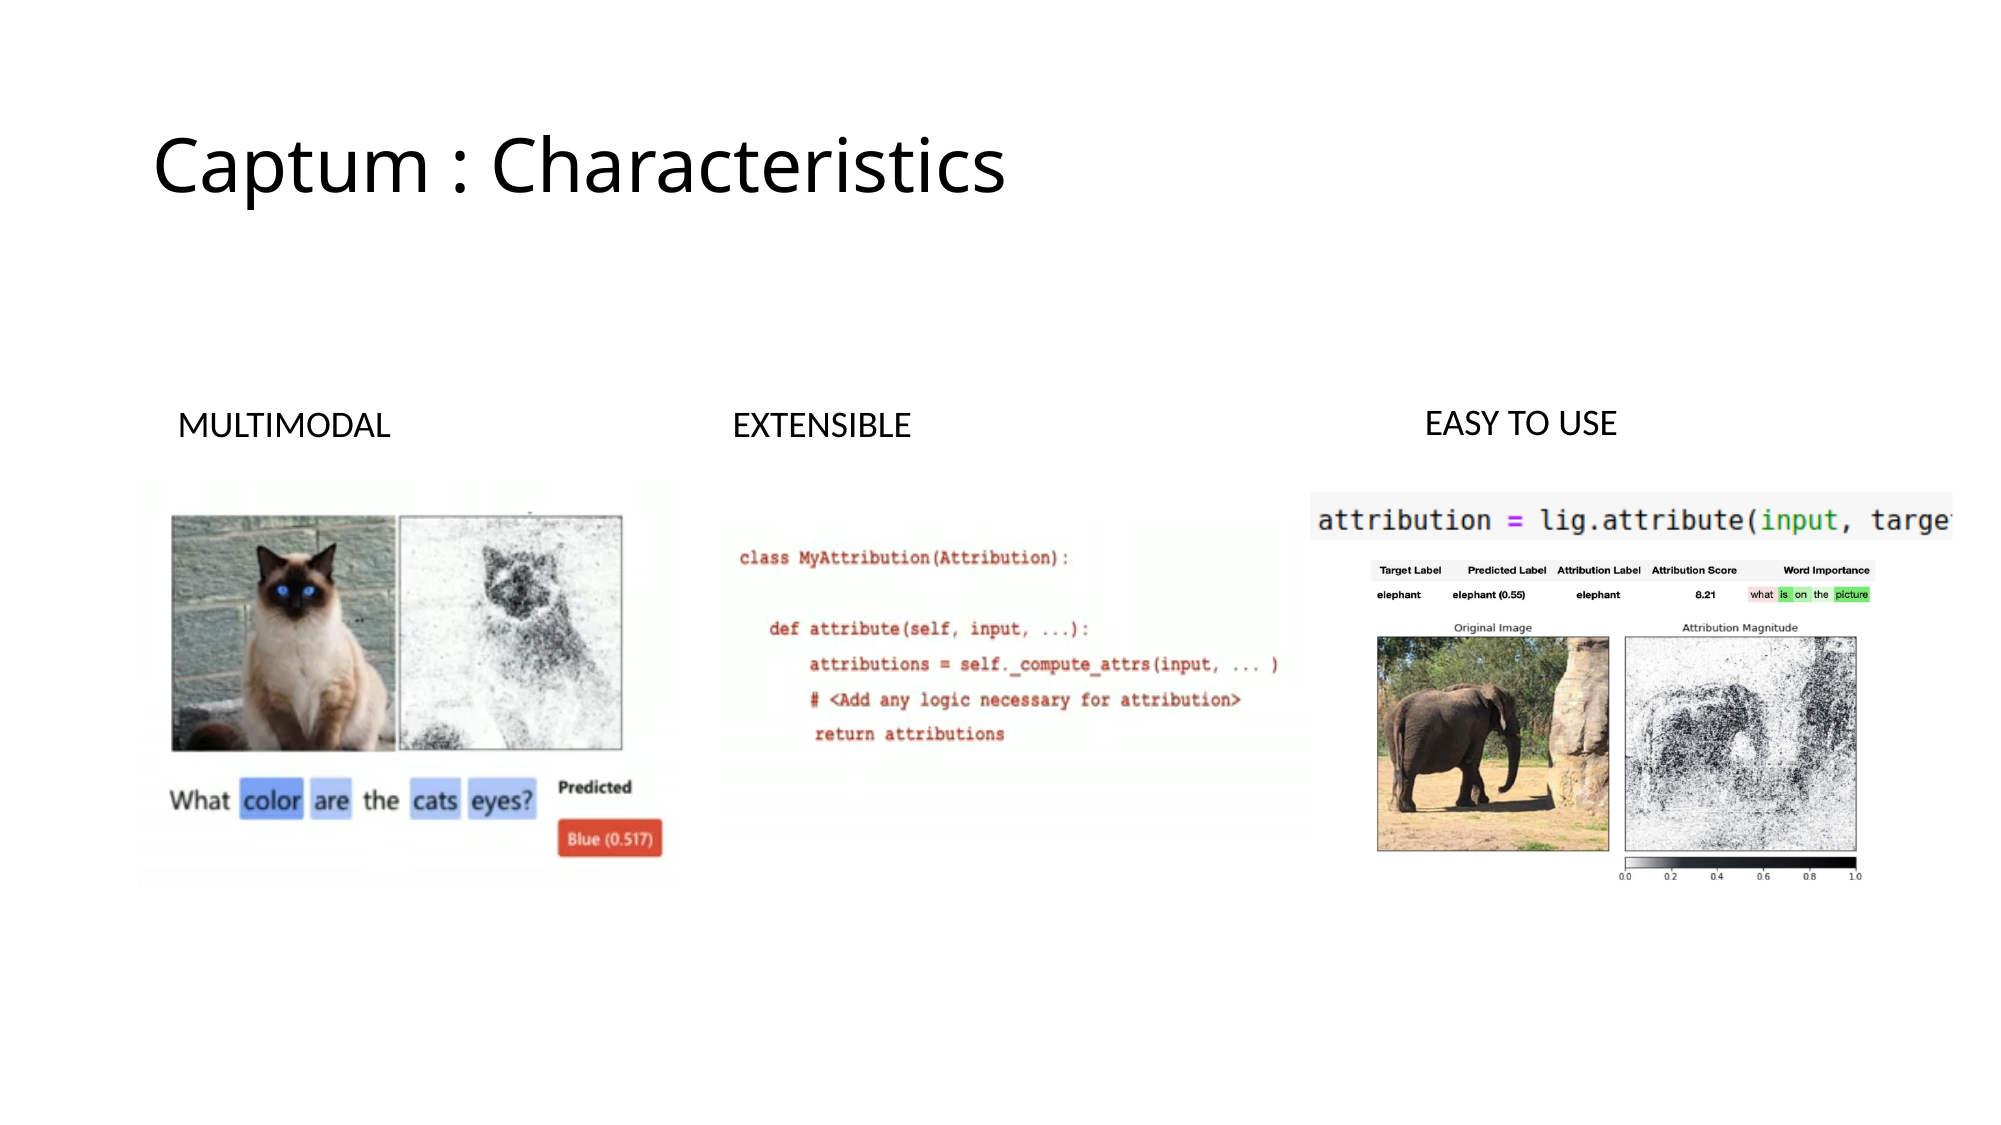

# Captum : Characteristics
EASY TO USE
MULTIMODAL
EXTENSIBLE